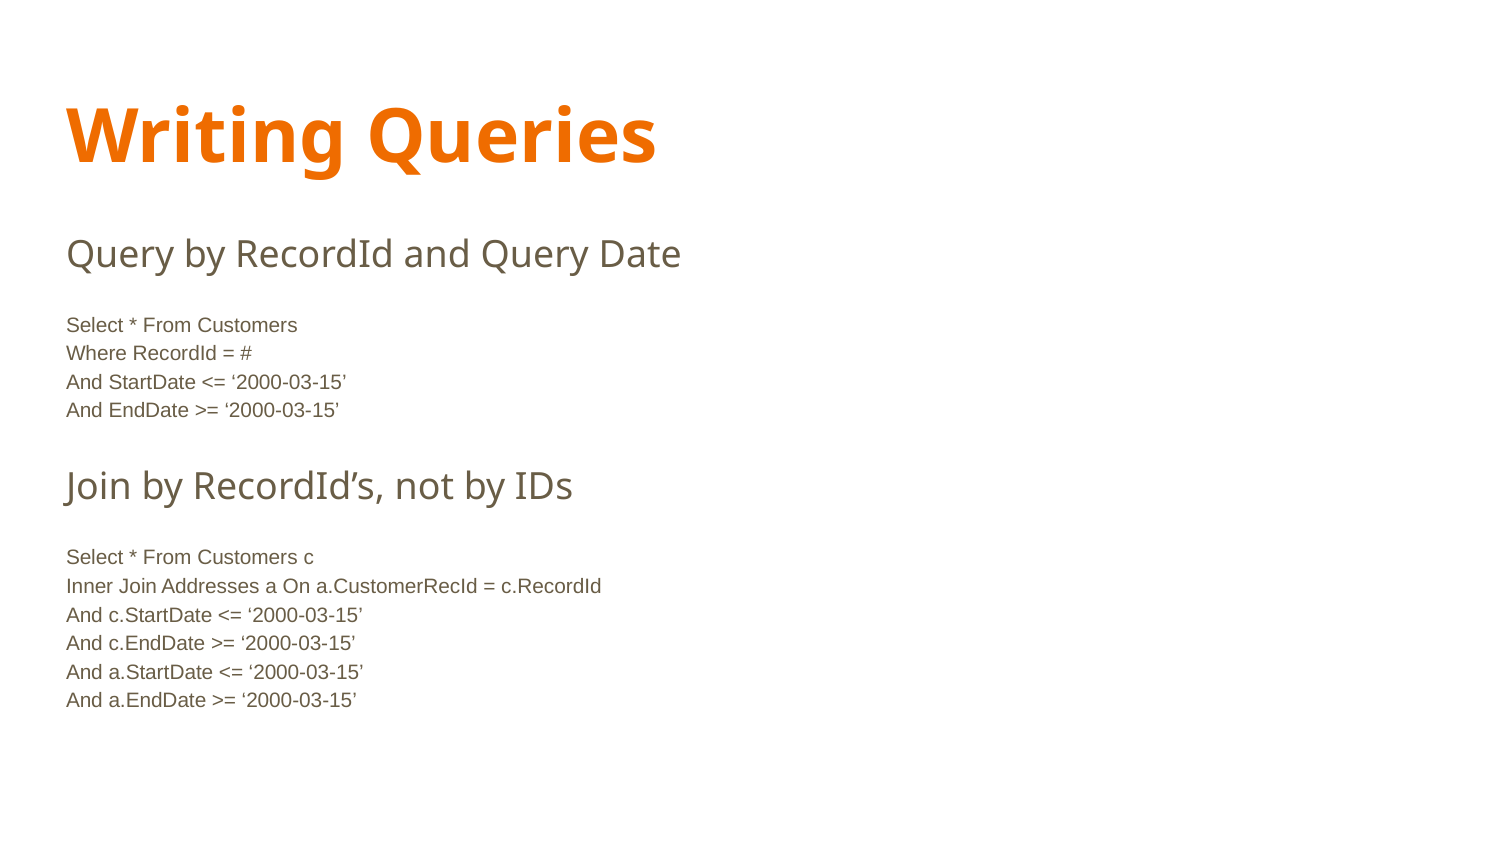

# Writing Queries
Query by RecordId and Query Date
Select * From Customers
Where RecordId = #
And StartDate <= ‘2000-03-15’
And EndDate >= ‘2000-03-15’
Join by RecordId’s, not by IDs
Select * From Customers c
Inner Join Addresses a On a.CustomerRecId = c.RecordId
And c.StartDate <= ‘2000-03-15’
And c.EndDate >= ‘2000-03-15’
And a.StartDate <= ‘2000-03-15’
And a.EndDate >= ‘2000-03-15’